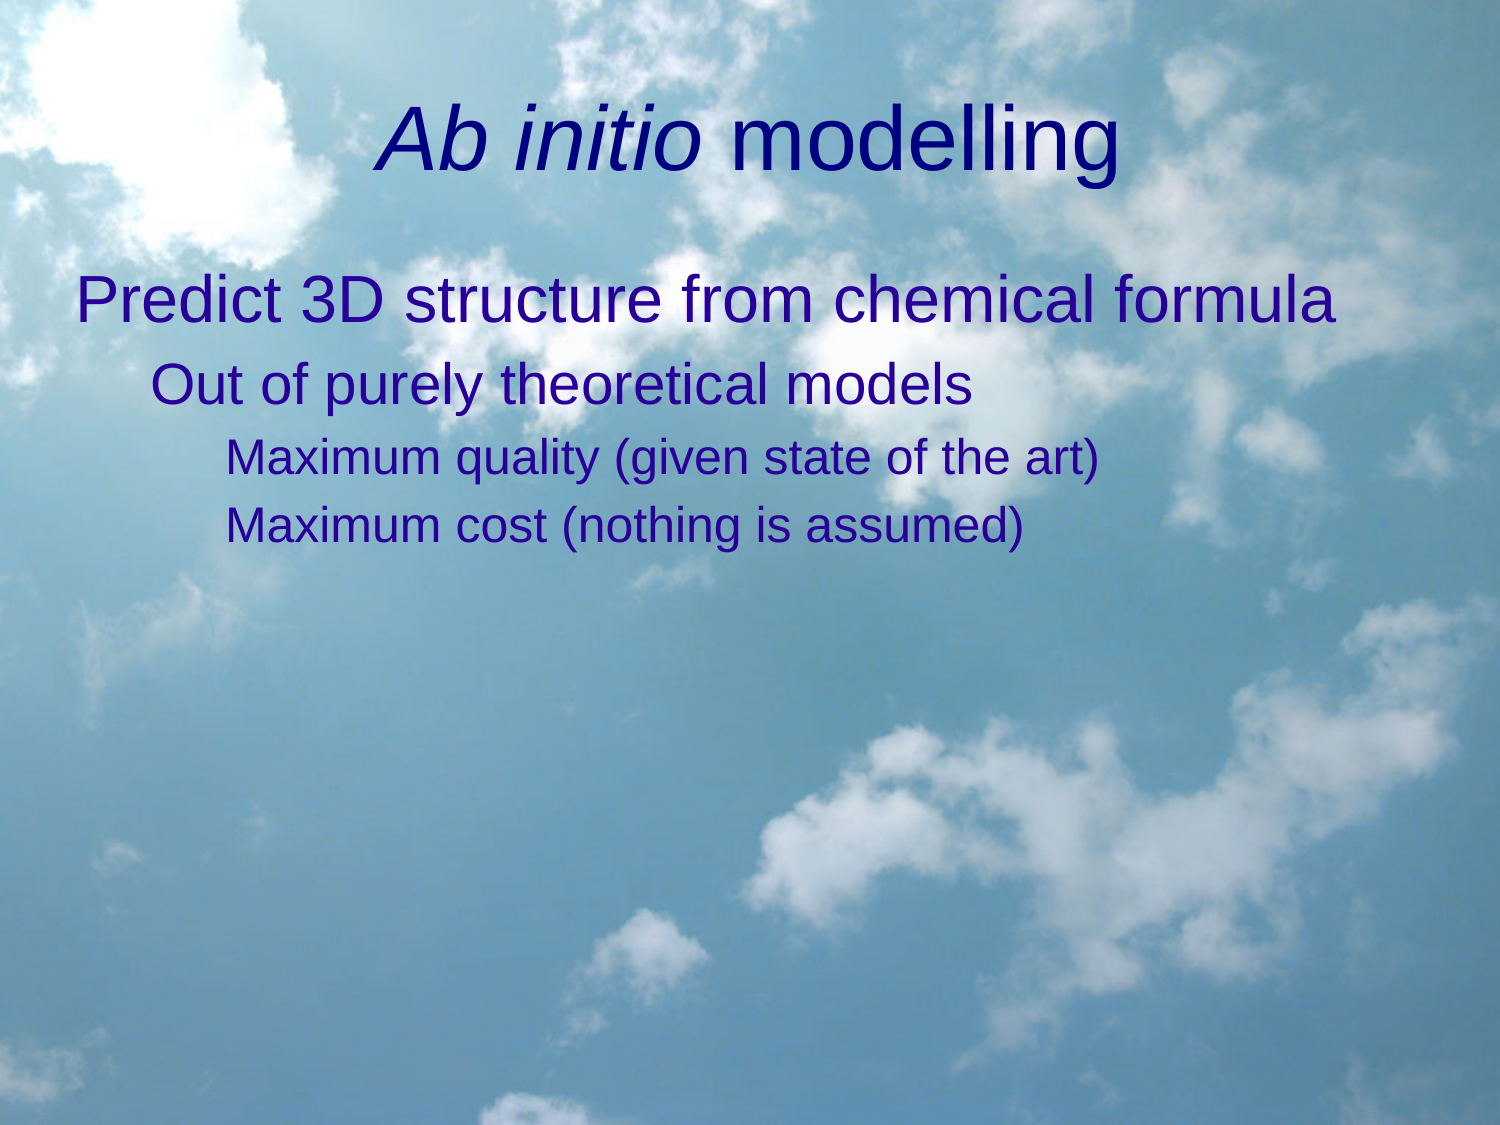

# Ab initio modelling
Predict 3D structure from chemical formula
Out of purely theoretical models
Maximum quality (given state of the art)
Maximum cost (nothing is assumed)